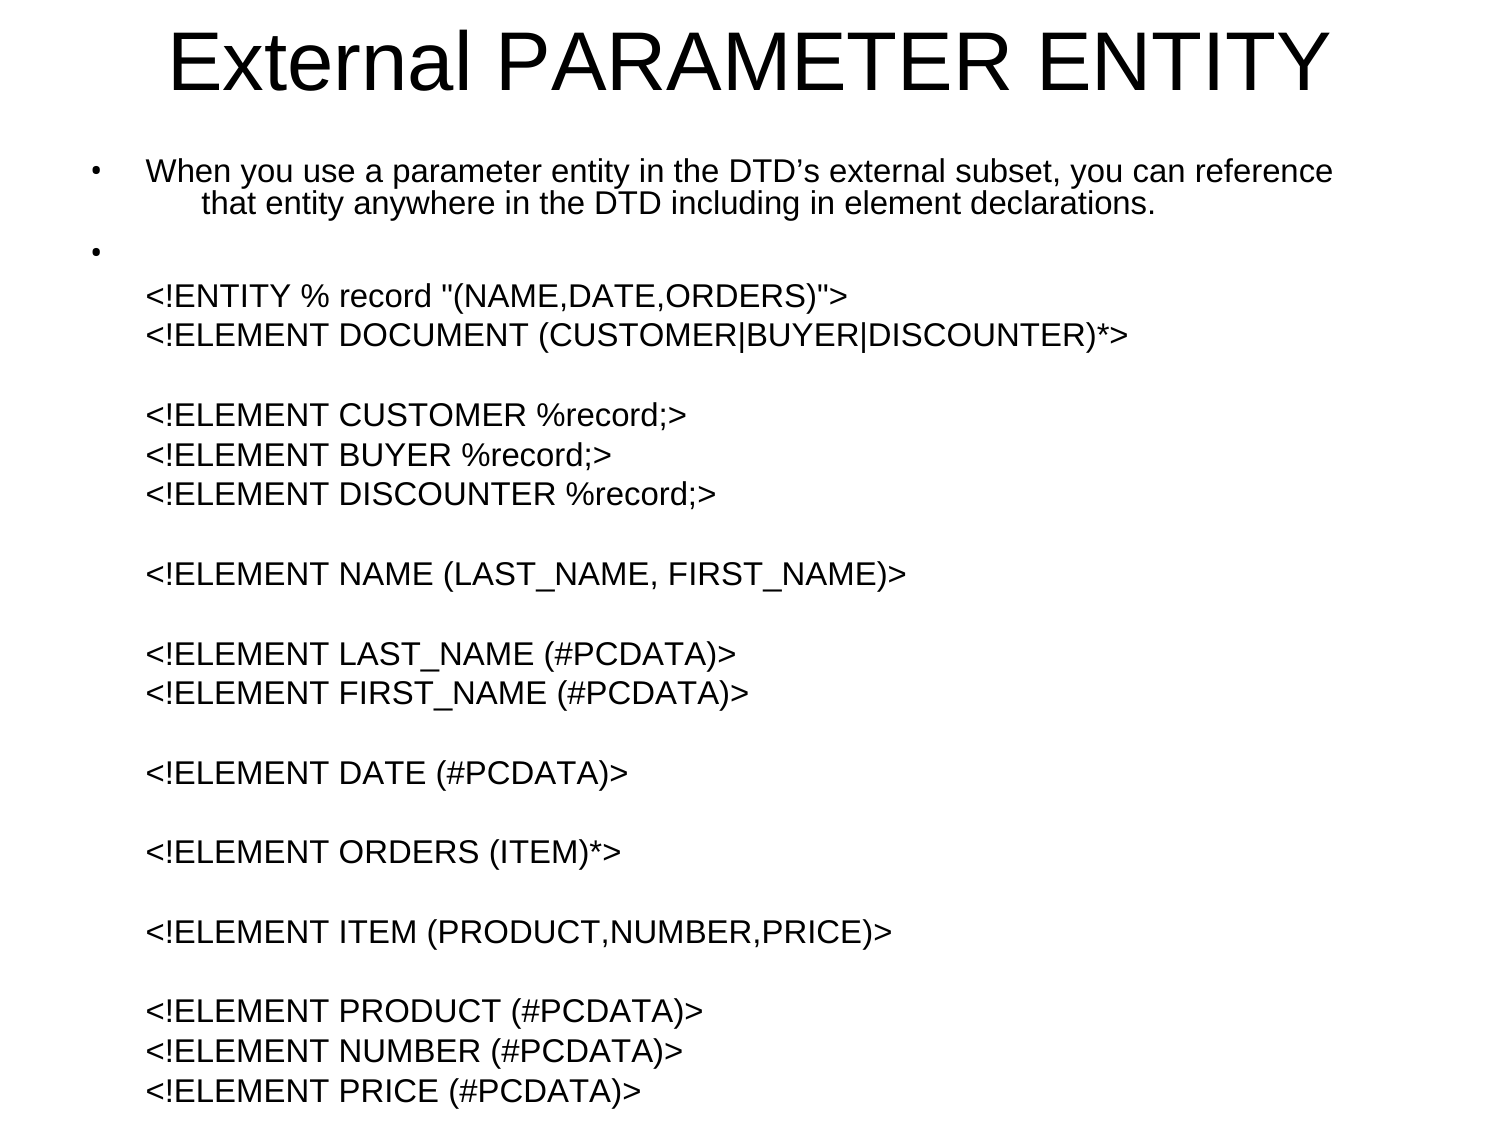

# External PARAMETER ENTITY
When you use a parameter entity in the DTD’s external subset, you can reference that entity anywhere in the DTD including in element declarations.
<!ENTITY % record "(NAME,DATE,ORDERS)">
<!ELEMENT DOCUMENT (CUSTOMER|BUYER|DISCOUNTER)*>
<!ELEMENT CUSTOMER %record;>
<!ELEMENT BUYER %record;>
<!ELEMENT DISCOUNTER %record;>
<!ELEMENT NAME (LAST_NAME, FIRST_NAME)>
<!ELEMENT LAST_NAME (#PCDATA)>
<!ELEMENT FIRST_NAME (#PCDATA)>
<!ELEMENT DATE (#PCDATA)>
<!ELEMENT ORDERS (ITEM)*>
<!ELEMENT ITEM (PRODUCT,NUMBER,PRICE)>
<!ELEMENT PRODUCT (#PCDATA)>
<!ELEMENT NUMBER (#PCDATA)>
<!ELEMENT PRICE (#PCDATA)>